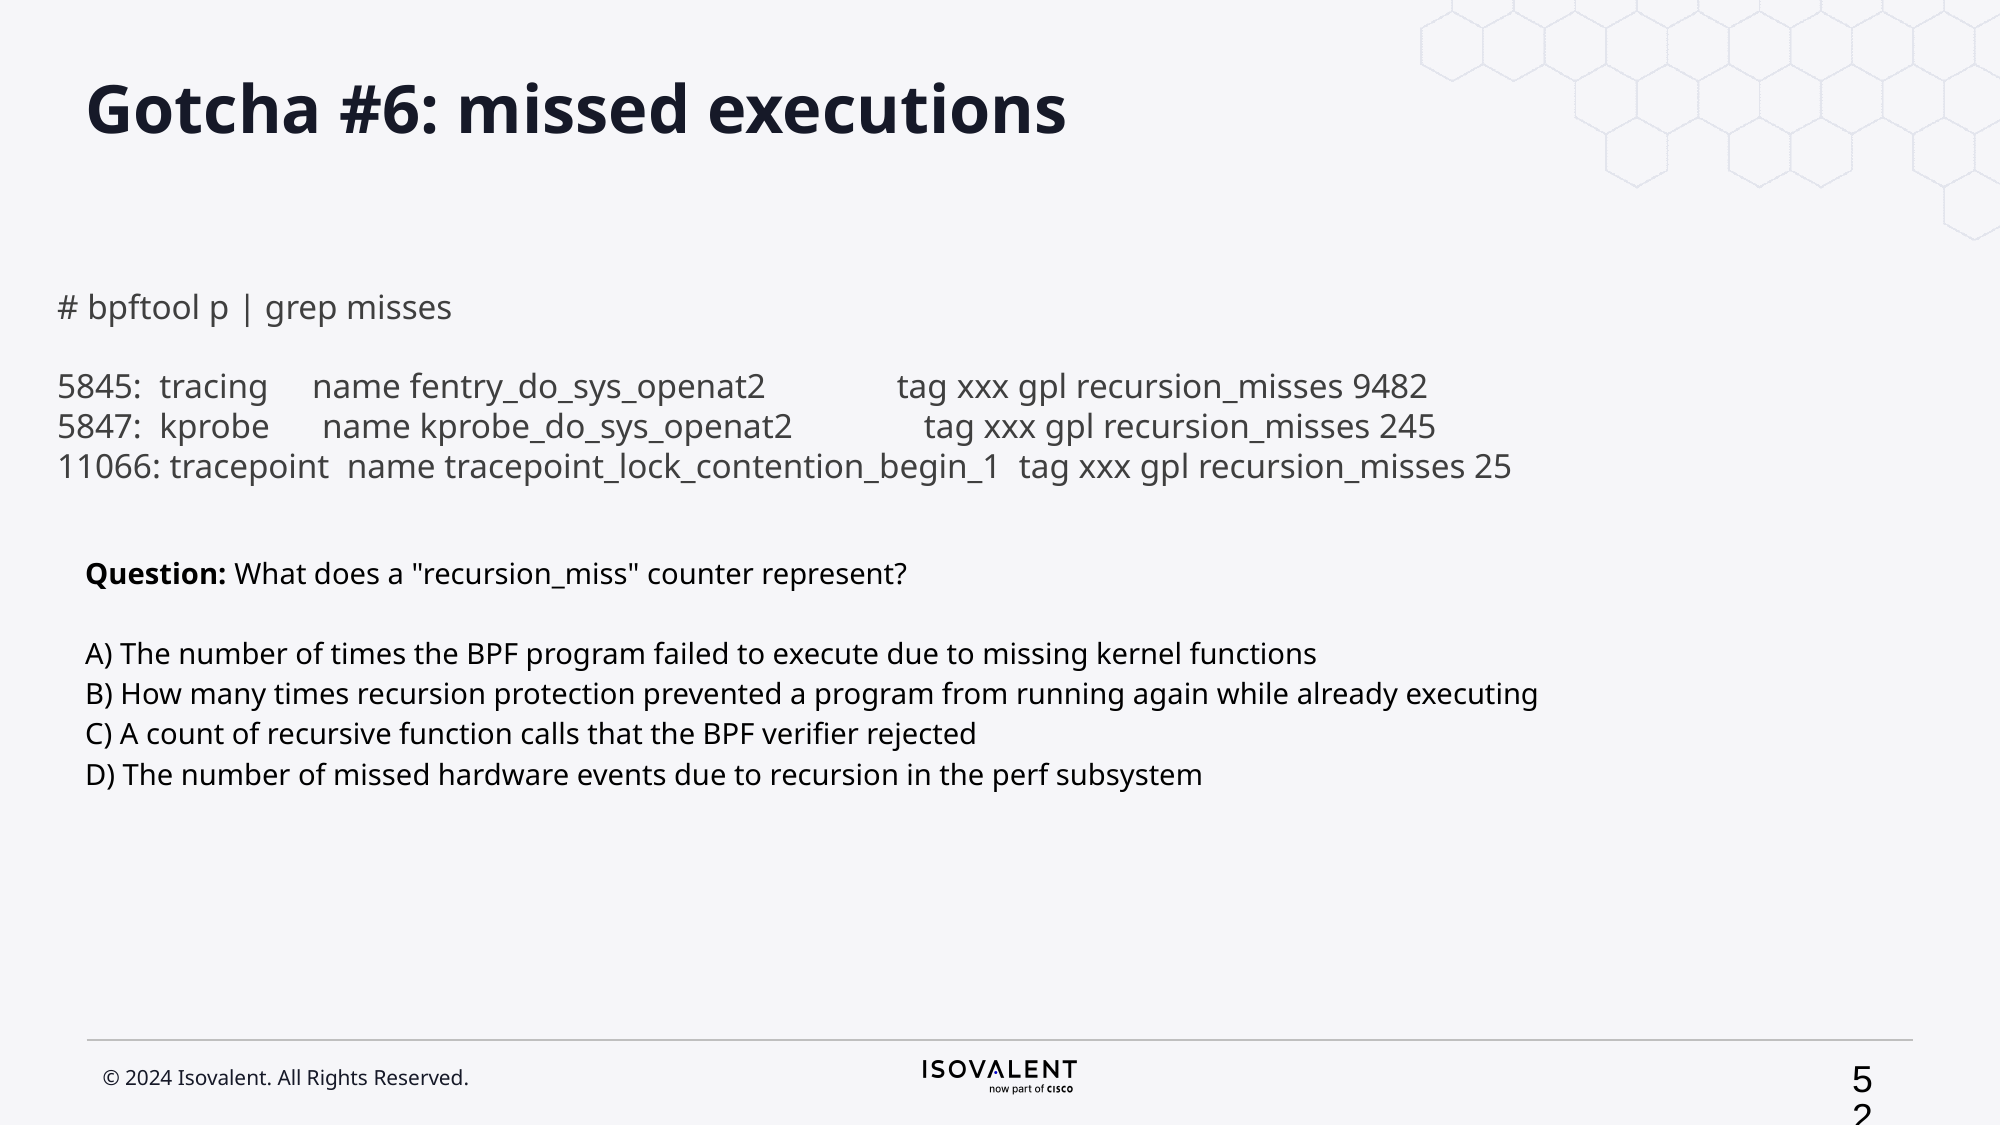

# Gotcha #6: missed executions
# bpftool p | grep misses
5845: tracing name fentry_do_sys_openat2 tag xxx gpl recursion_misses 9482
5847: kprobe name kprobe_do_sys_openat2 tag xxx gpl recursion_misses 245
11066: tracepoint name tracepoint_lock_contention_begin_1 tag xxx gpl recursion_misses 25
Question: What does a "recursion_miss" counter represent?
A) The number of times the BPF program failed to execute due to missing kernel functions
B) How many times recursion protection prevented a program from running again while already executing
C) A count of recursive function calls that the BPF verifier rejected
D) The number of missed hardware events due to recursion in the perf subsystem